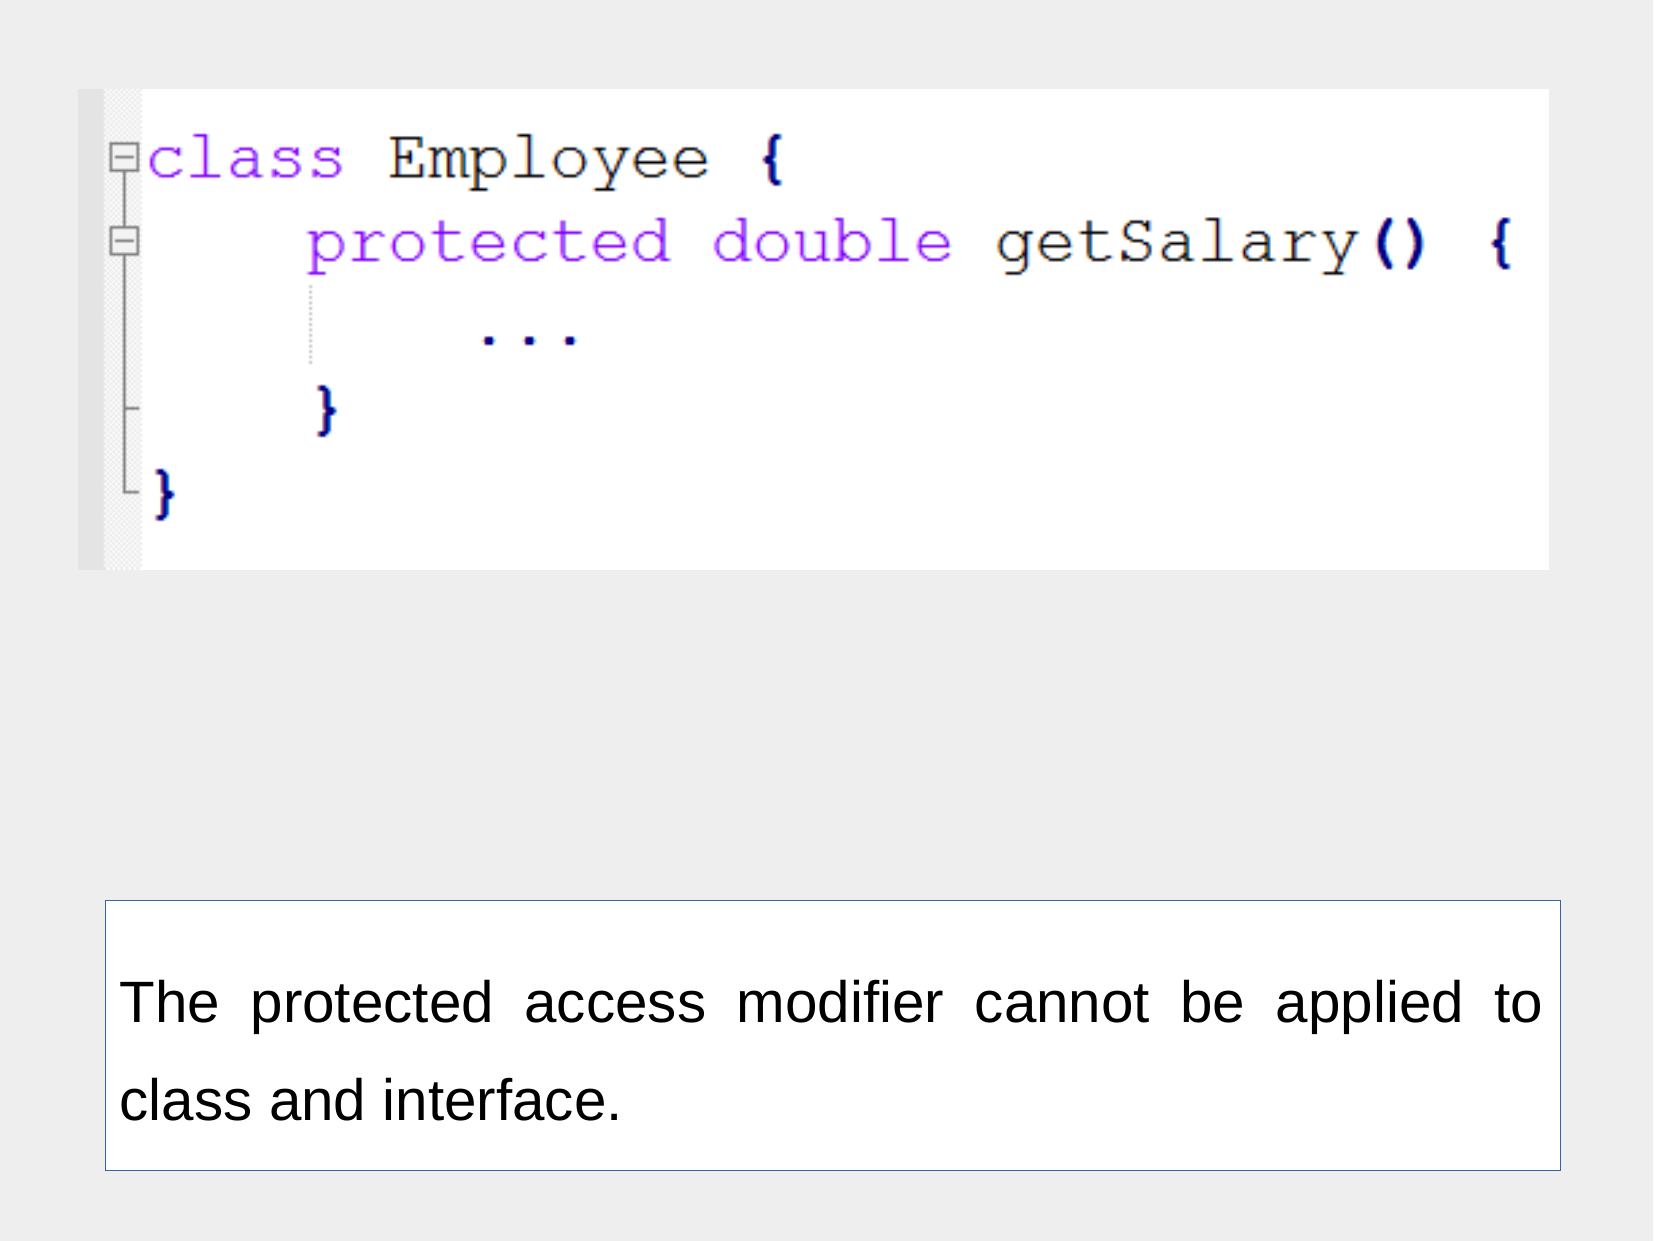

The protected access modifier cannot be applied to class and interface.